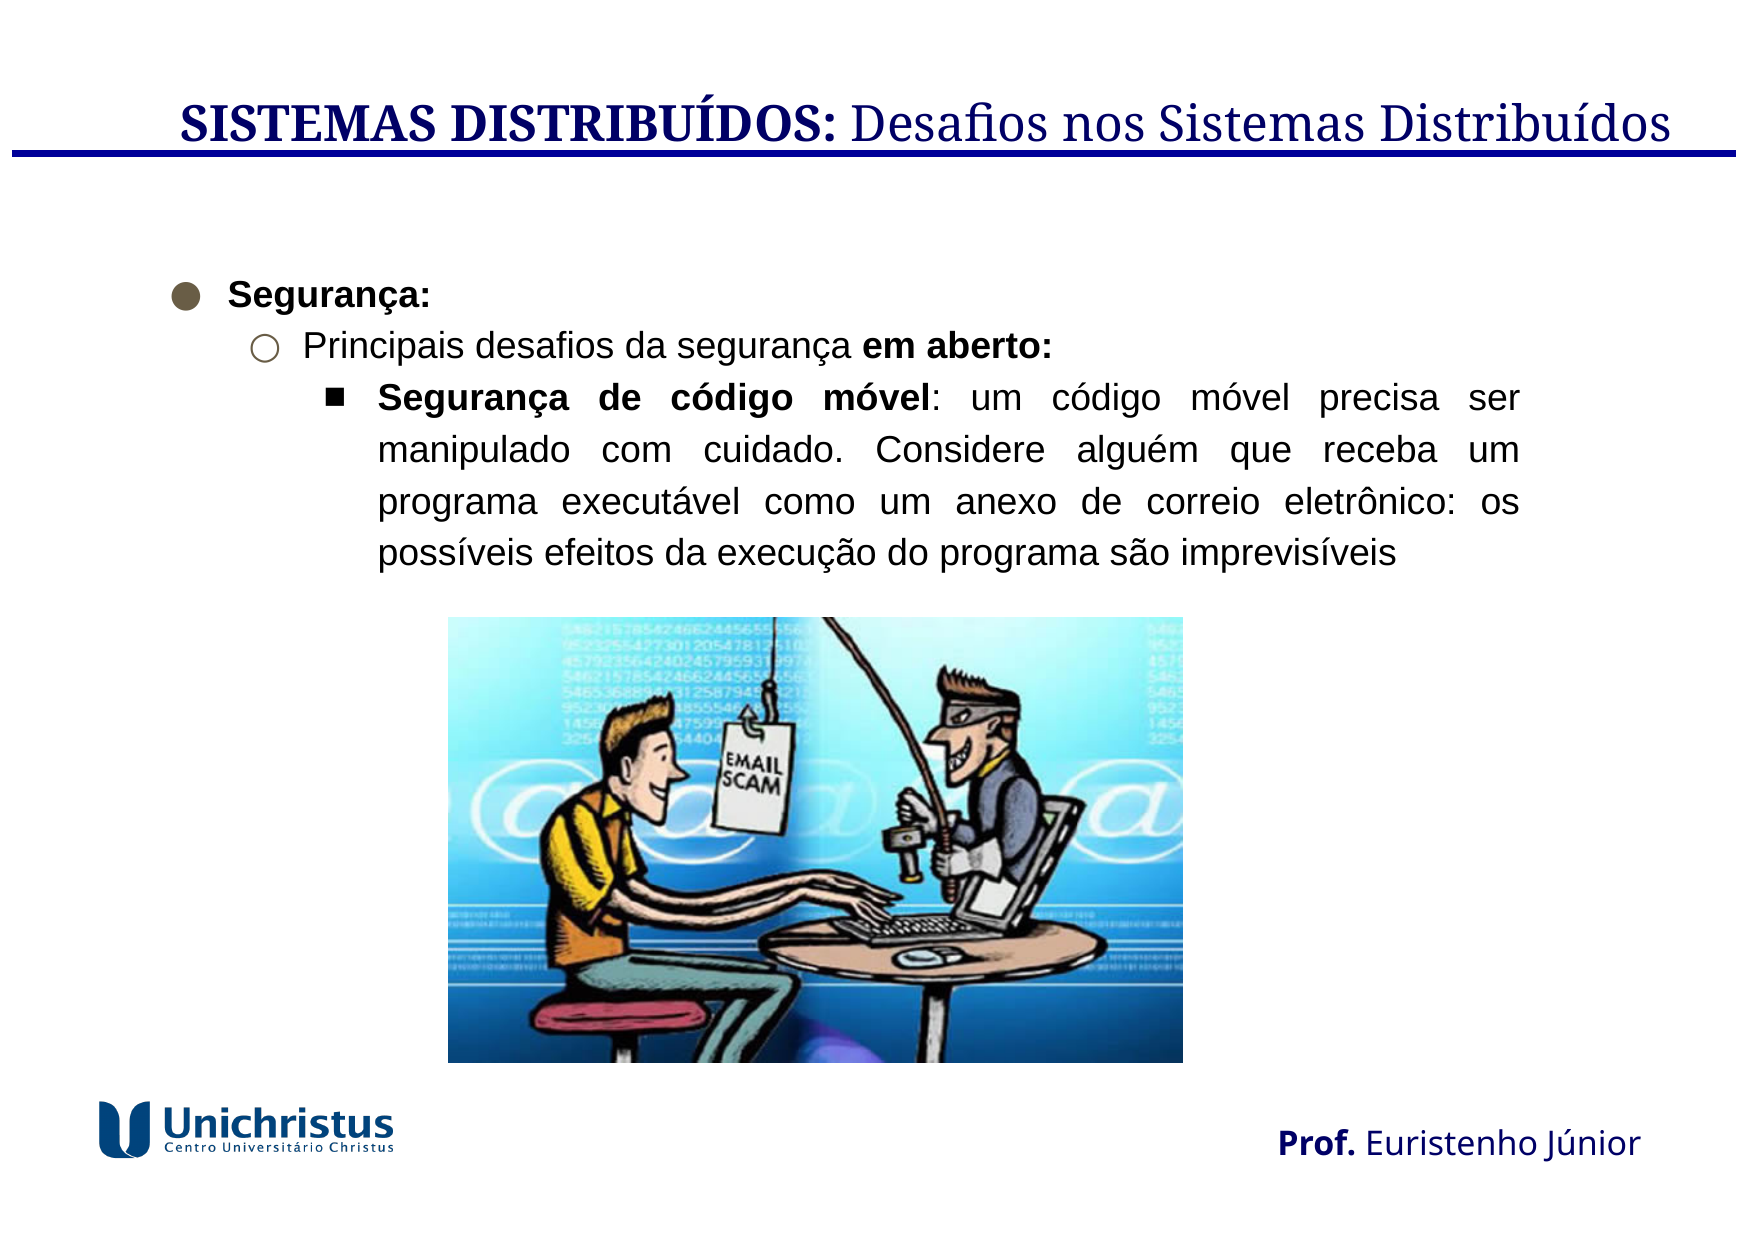

SISTEMAS DISTRIBUÍDOS: Desafios nos Sistemas Distribuídos
Segurança:
Principais desafios da segurança em aberto:
Segurança de código móvel: um código móvel precisa ser manipulado com cuidado. Considere alguém que receba um programa executável como um anexo de correio eletrônico: os possíveis efeitos da execução do programa são imprevisíveis
Prof. Euristenho Júnior